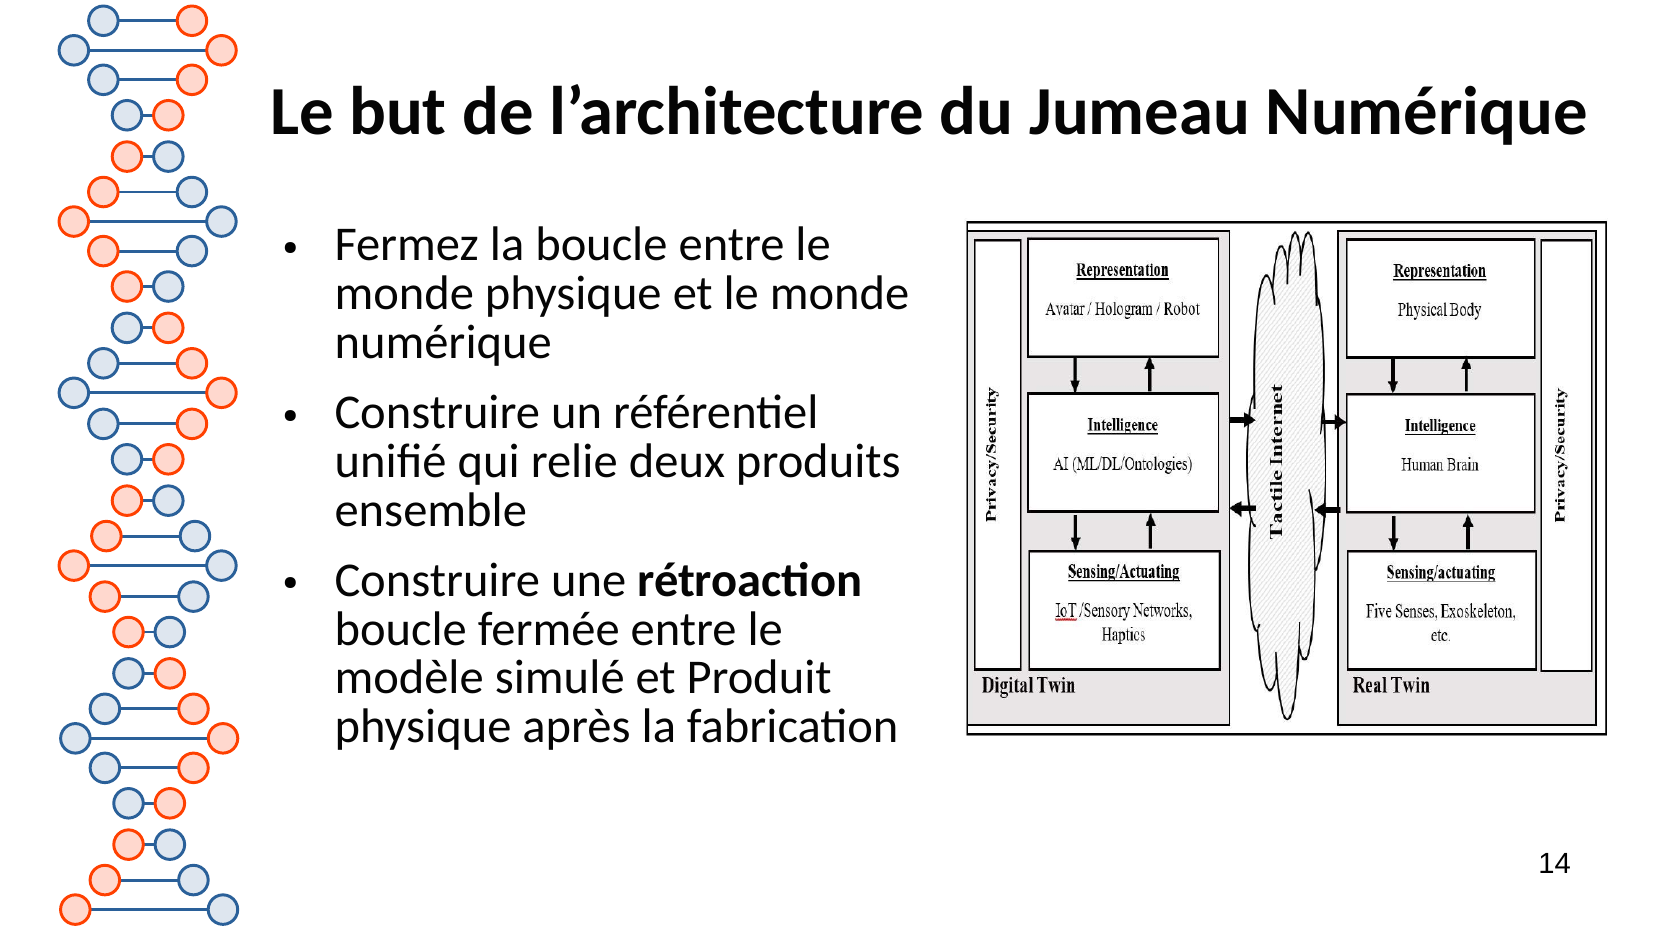

# Le but de l’architecture du Jumeau Numérique
Fermez la boucle entre le monde physique et le monde numérique
Construire un référentiel unifié qui relie deux produits ensemble
Construire une rétroaction boucle fermée entre le modèle simulé et Produit physique après la fabrication
14